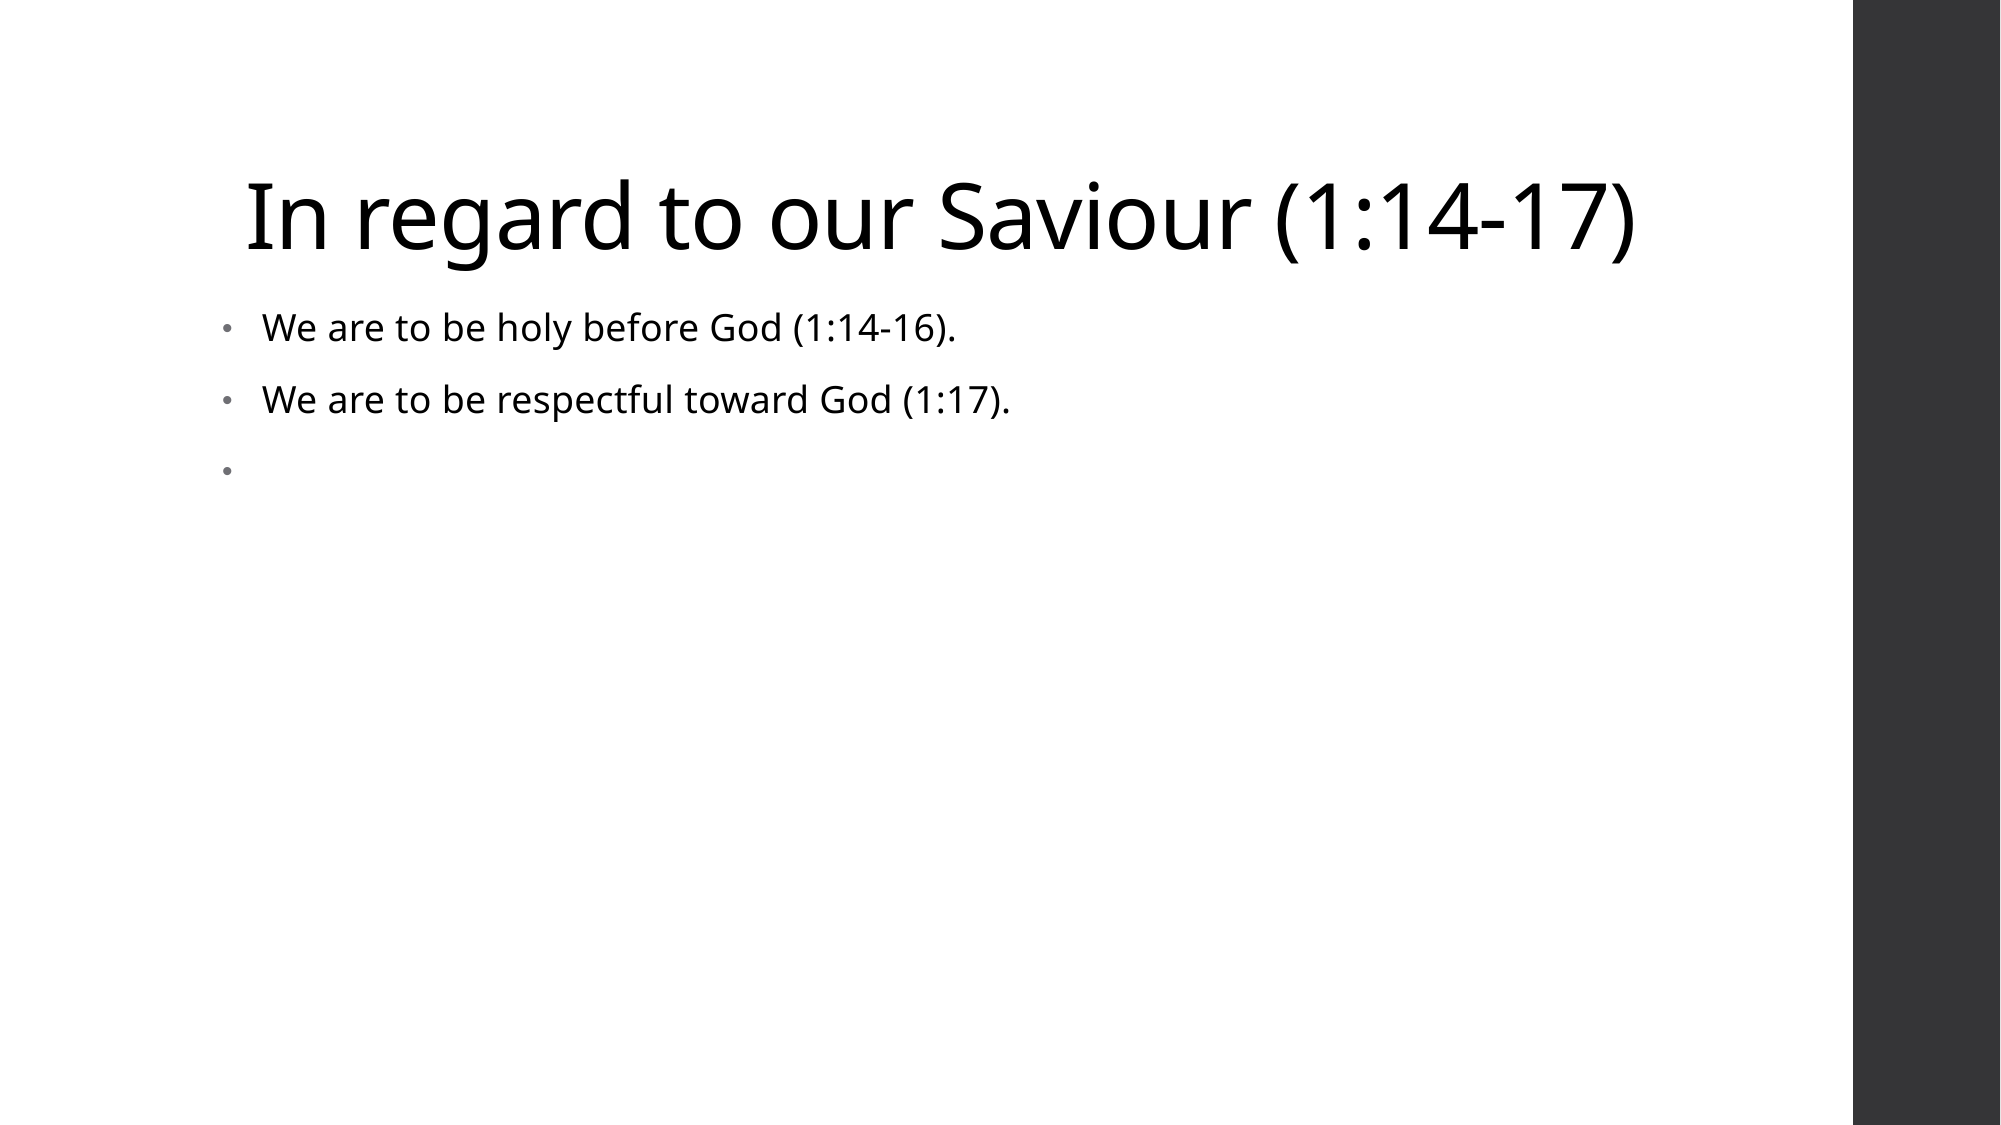

# In regard to our Saviour (1:14-17)
 We are to be holy before God (1:14-16).
 We are to be respectful toward God (1:17).